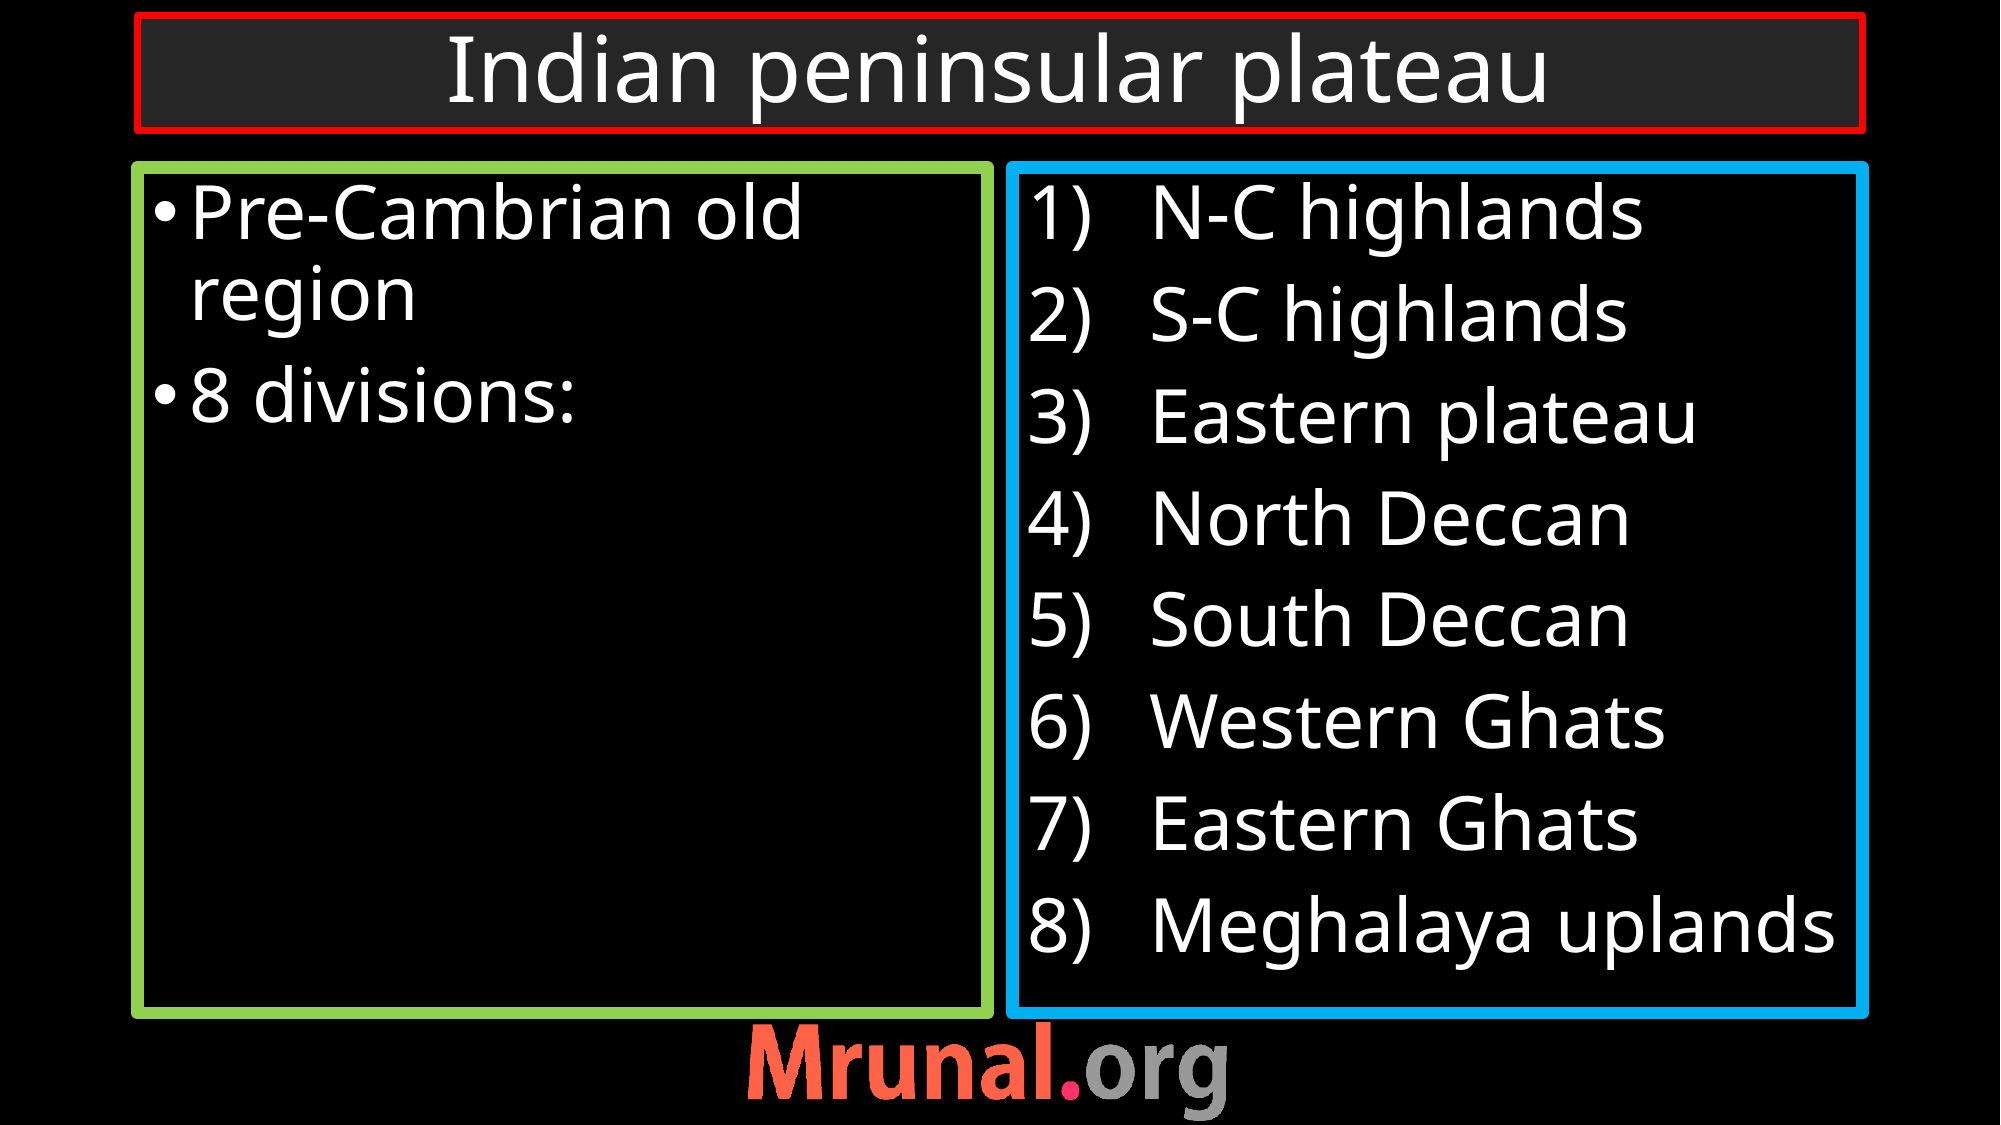

Indian peninsular plateau
# Pre-Cambrian old region
8 divisions:
N-C highlands
S-C highlands
Eastern plateau
North Deccan
South Deccan
Western Ghats
Eastern Ghats
Meghalaya uplands